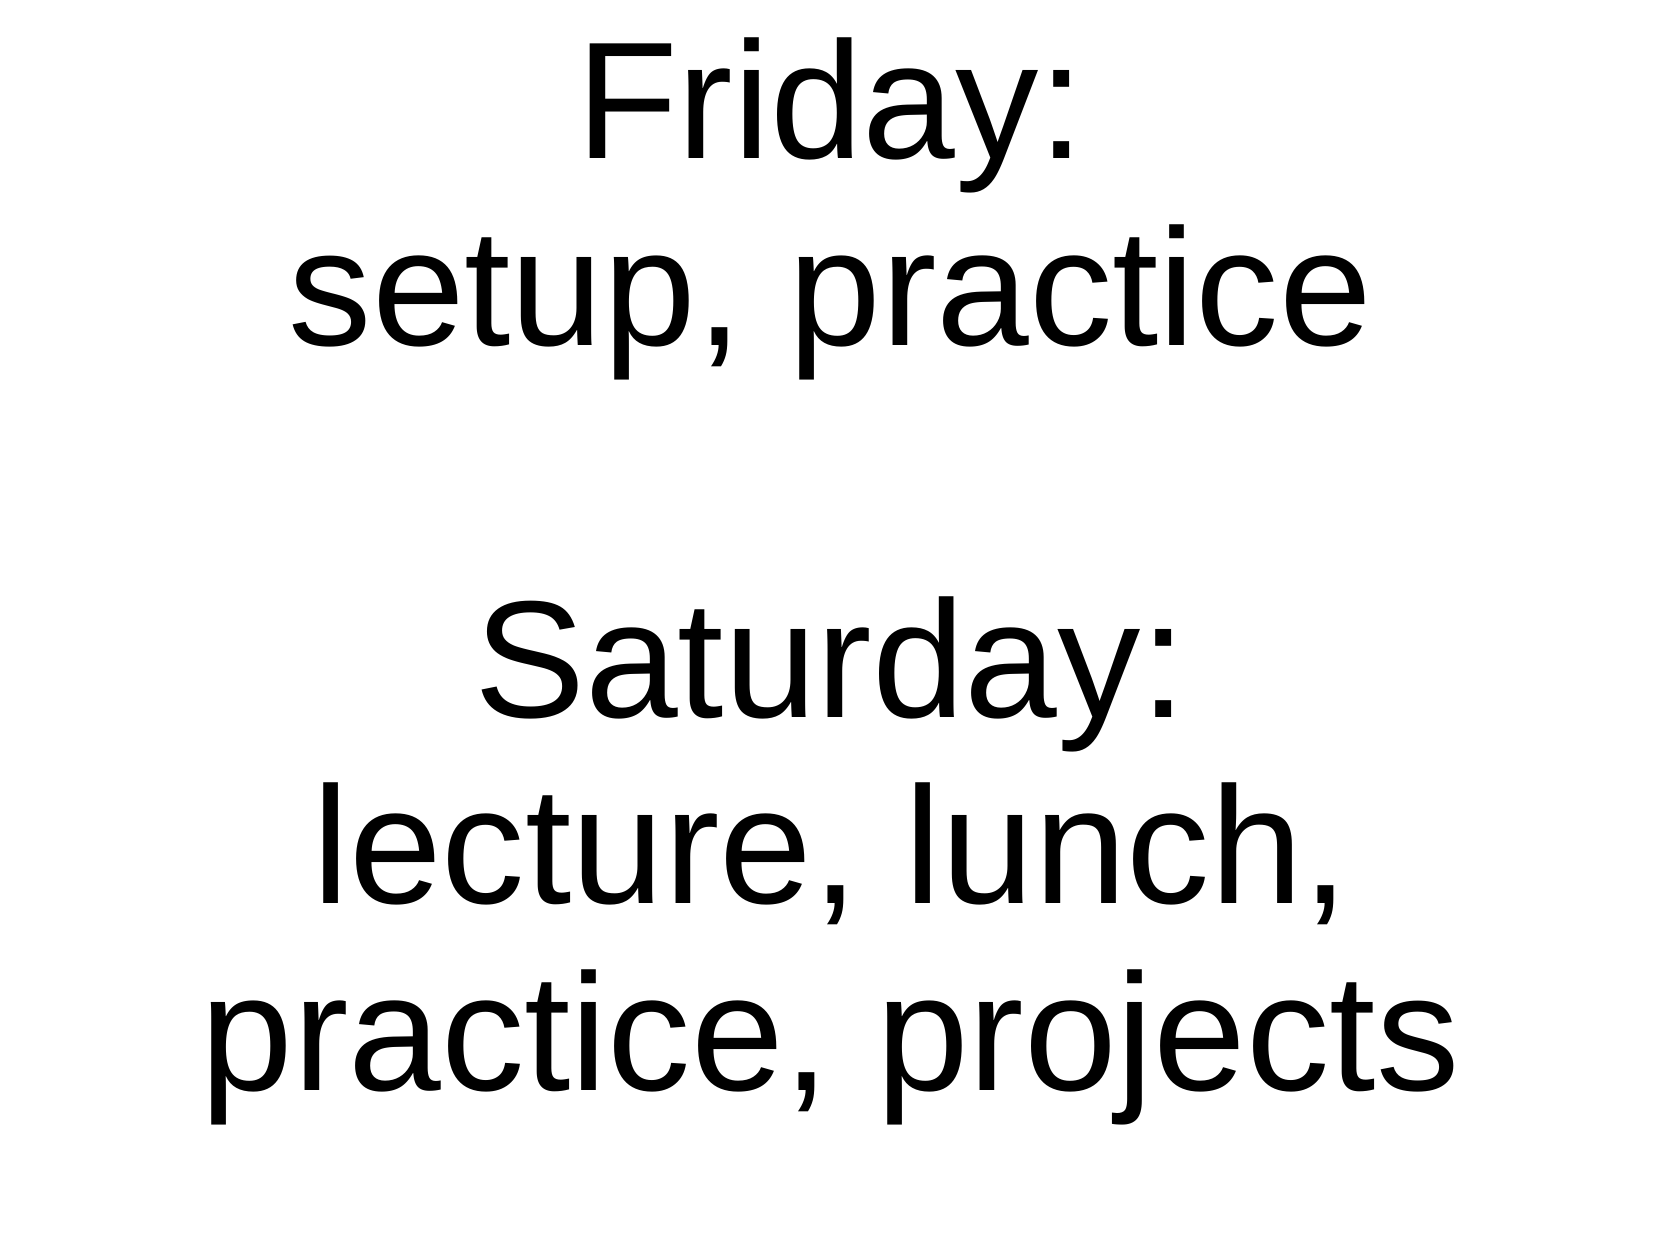

Friday:
setup, practice
Saturday:
lecture, lunch,
practice, projects
#